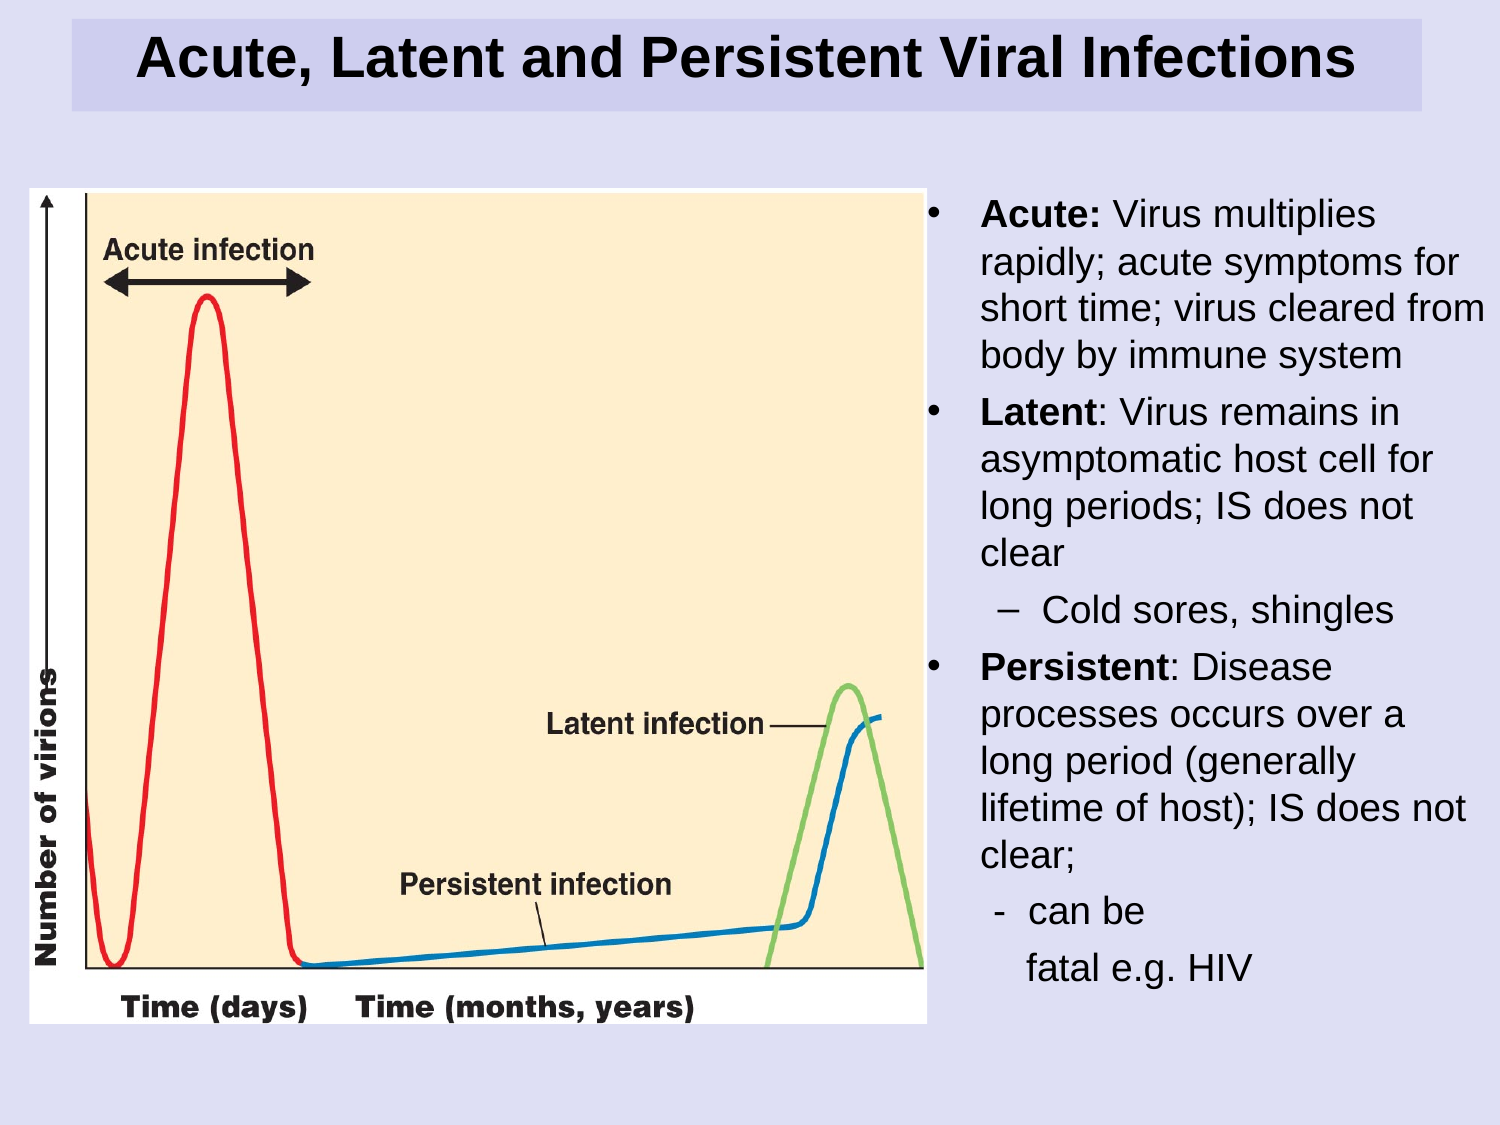

# Acute, Latent and Persistent Viral Infections
Acute: Virus multiplies rapidly; acute symptoms for short time; virus cleared from body by immune system
Latent: Virus remains in asymptomatic host cell for long periods; IS does not clear
Cold sores, shingles
Persistent: Disease processes occurs over a long period (generally lifetime of host); IS does not clear;
 - can be
 fatal e.g. HIV